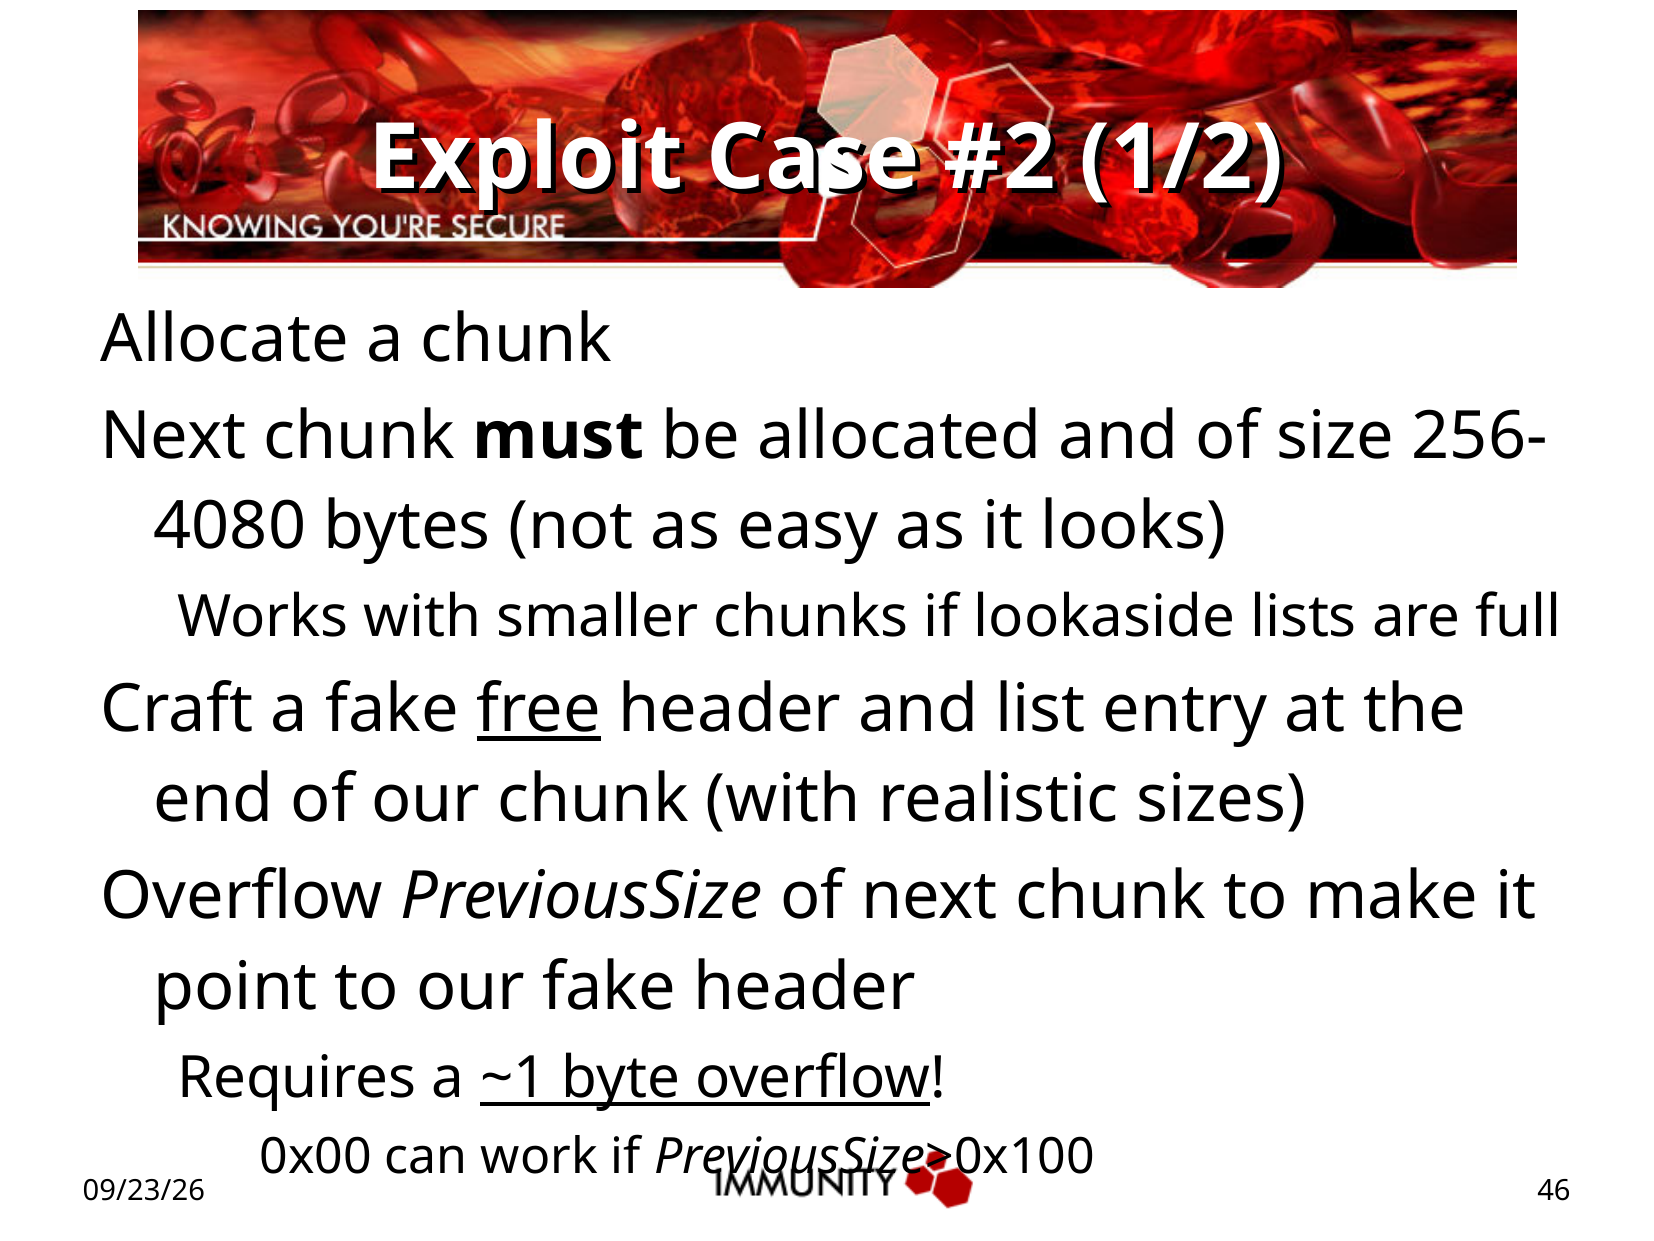

# Exploit Case #2 (1/2)
Allocate a chunk
Next chunk must be allocated and of size 256-4080 bytes (not as easy as it looks)
Works with smaller chunks if lookaside lists are full
Craft a fake free header and list entry at the end of our chunk (with realistic sizes)
Overflow PreviousSize of next chunk to make it point to our fake header
Requires a ~1 byte overflow!
0x00 can work if PreviousSize>0x100
46